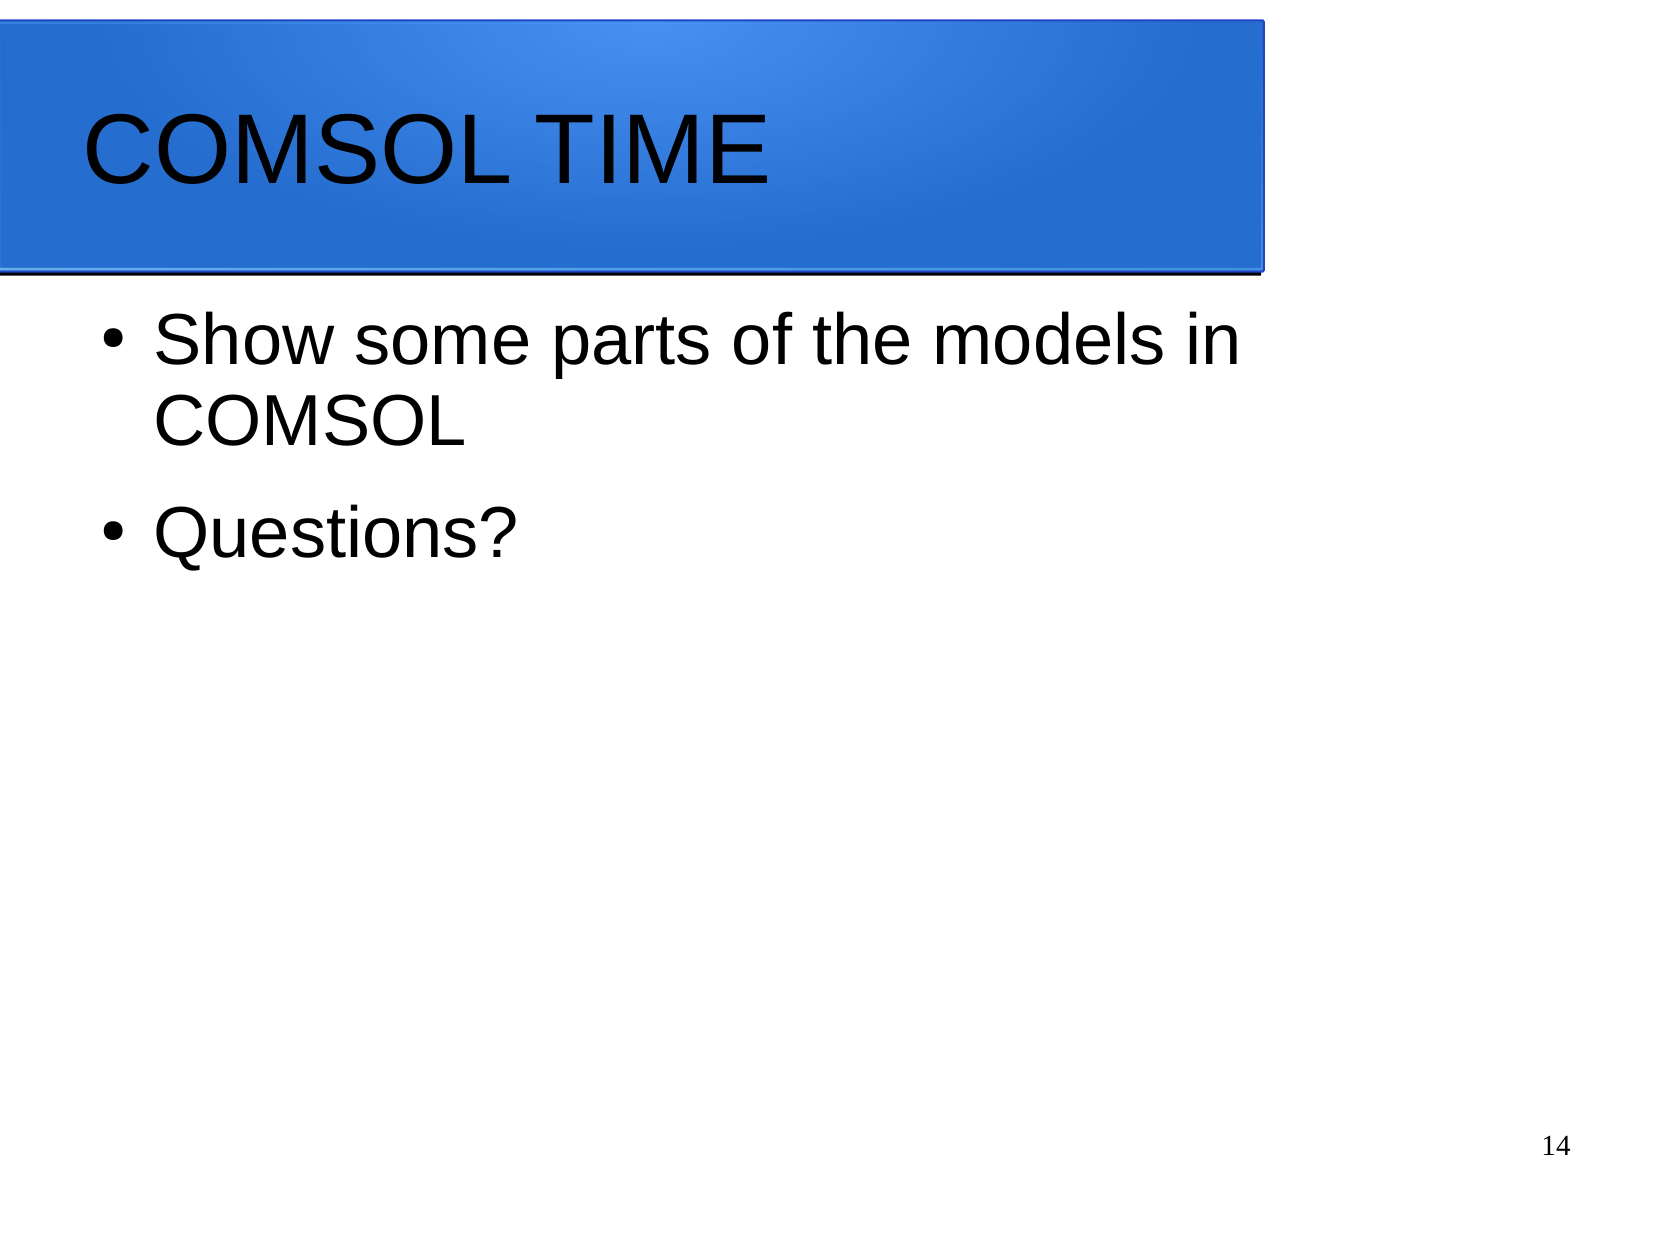

# COMSOL TIME
Show some parts of the models in COMSOL
Questions?
14